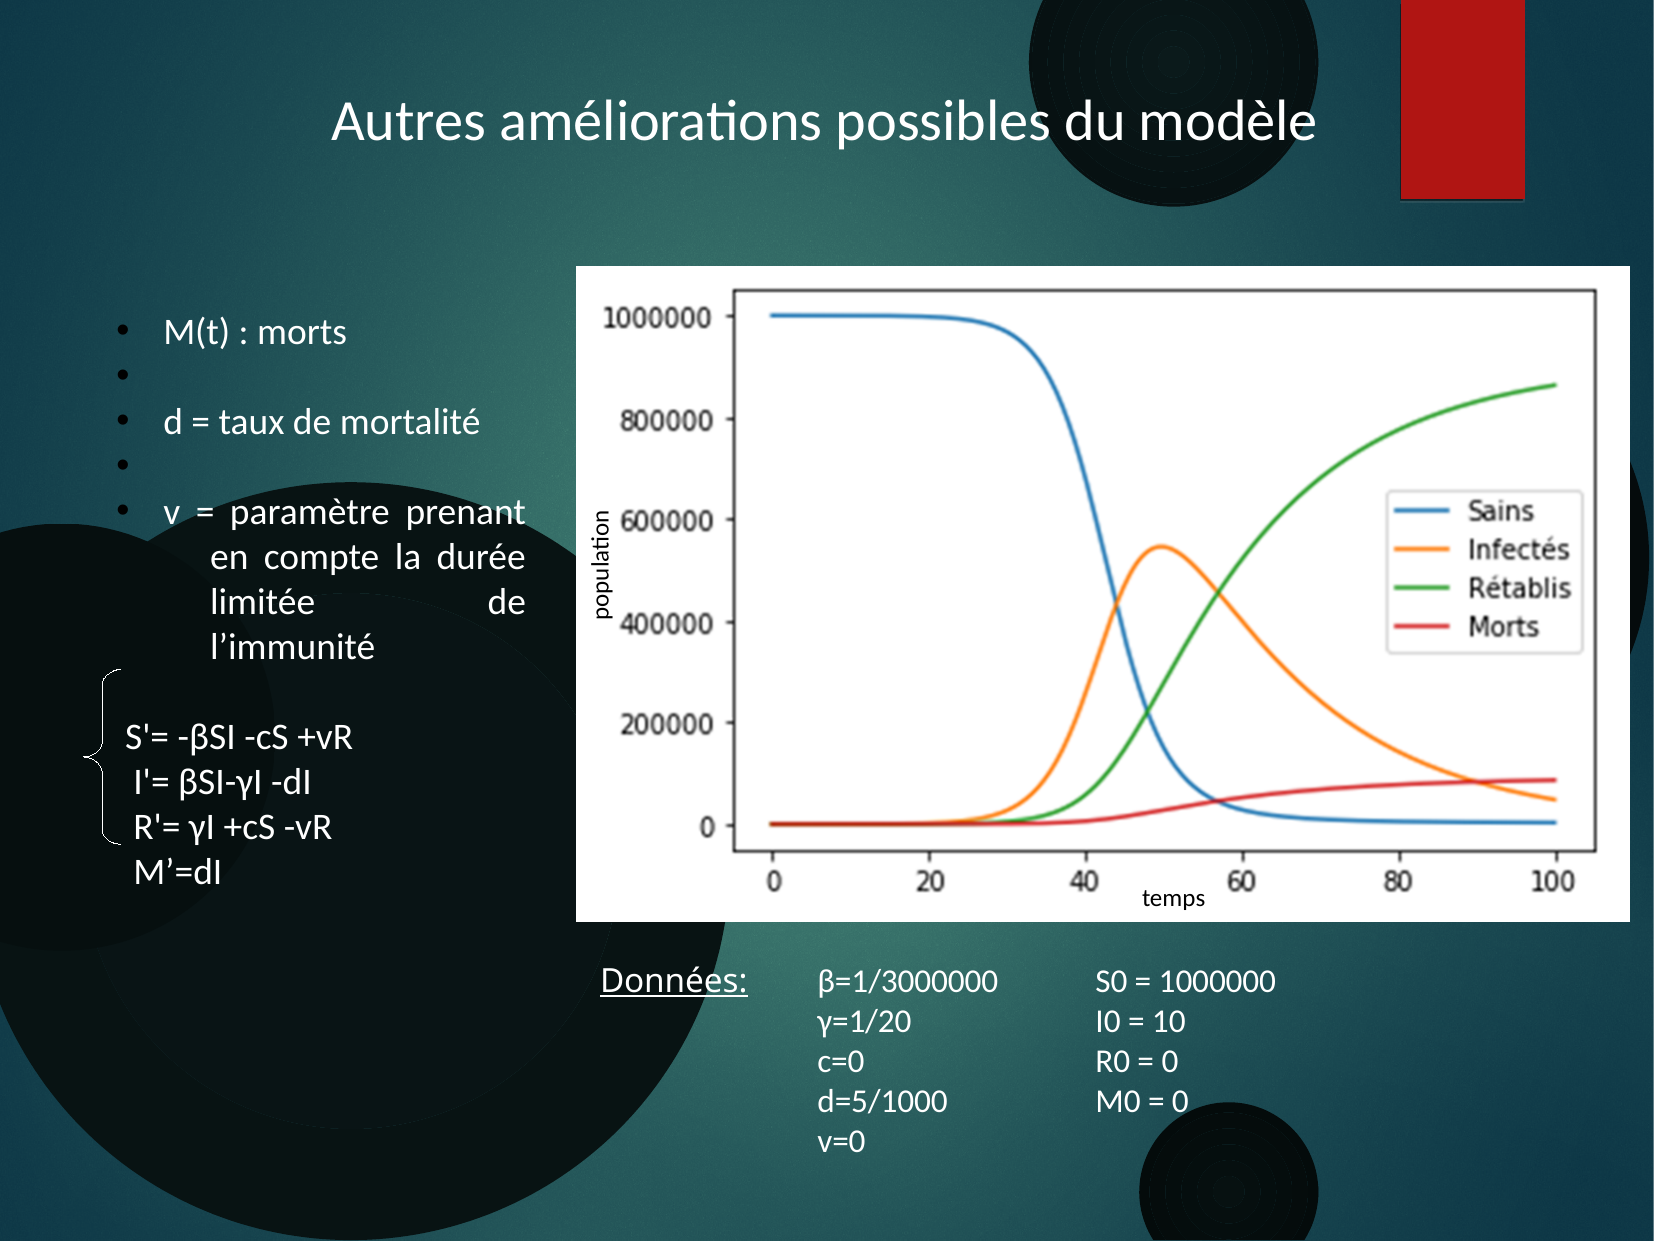

Autres améliorations possibles du modèle
M(t) : morts
d = taux de mortalité
v = paramètre prenant en compte la durée limitée de l’immunité
 S'= -βSI -cS +vR
 I'= βSI-γI -dI
 R'= γI +cS -vR
 M’=dI
population
temps
Données:
β=1/3000000
γ=1/20
c=0
d=5/1000
v=0
S0 = 1000000
I0 = 10
R0 = 0
M0 = 0